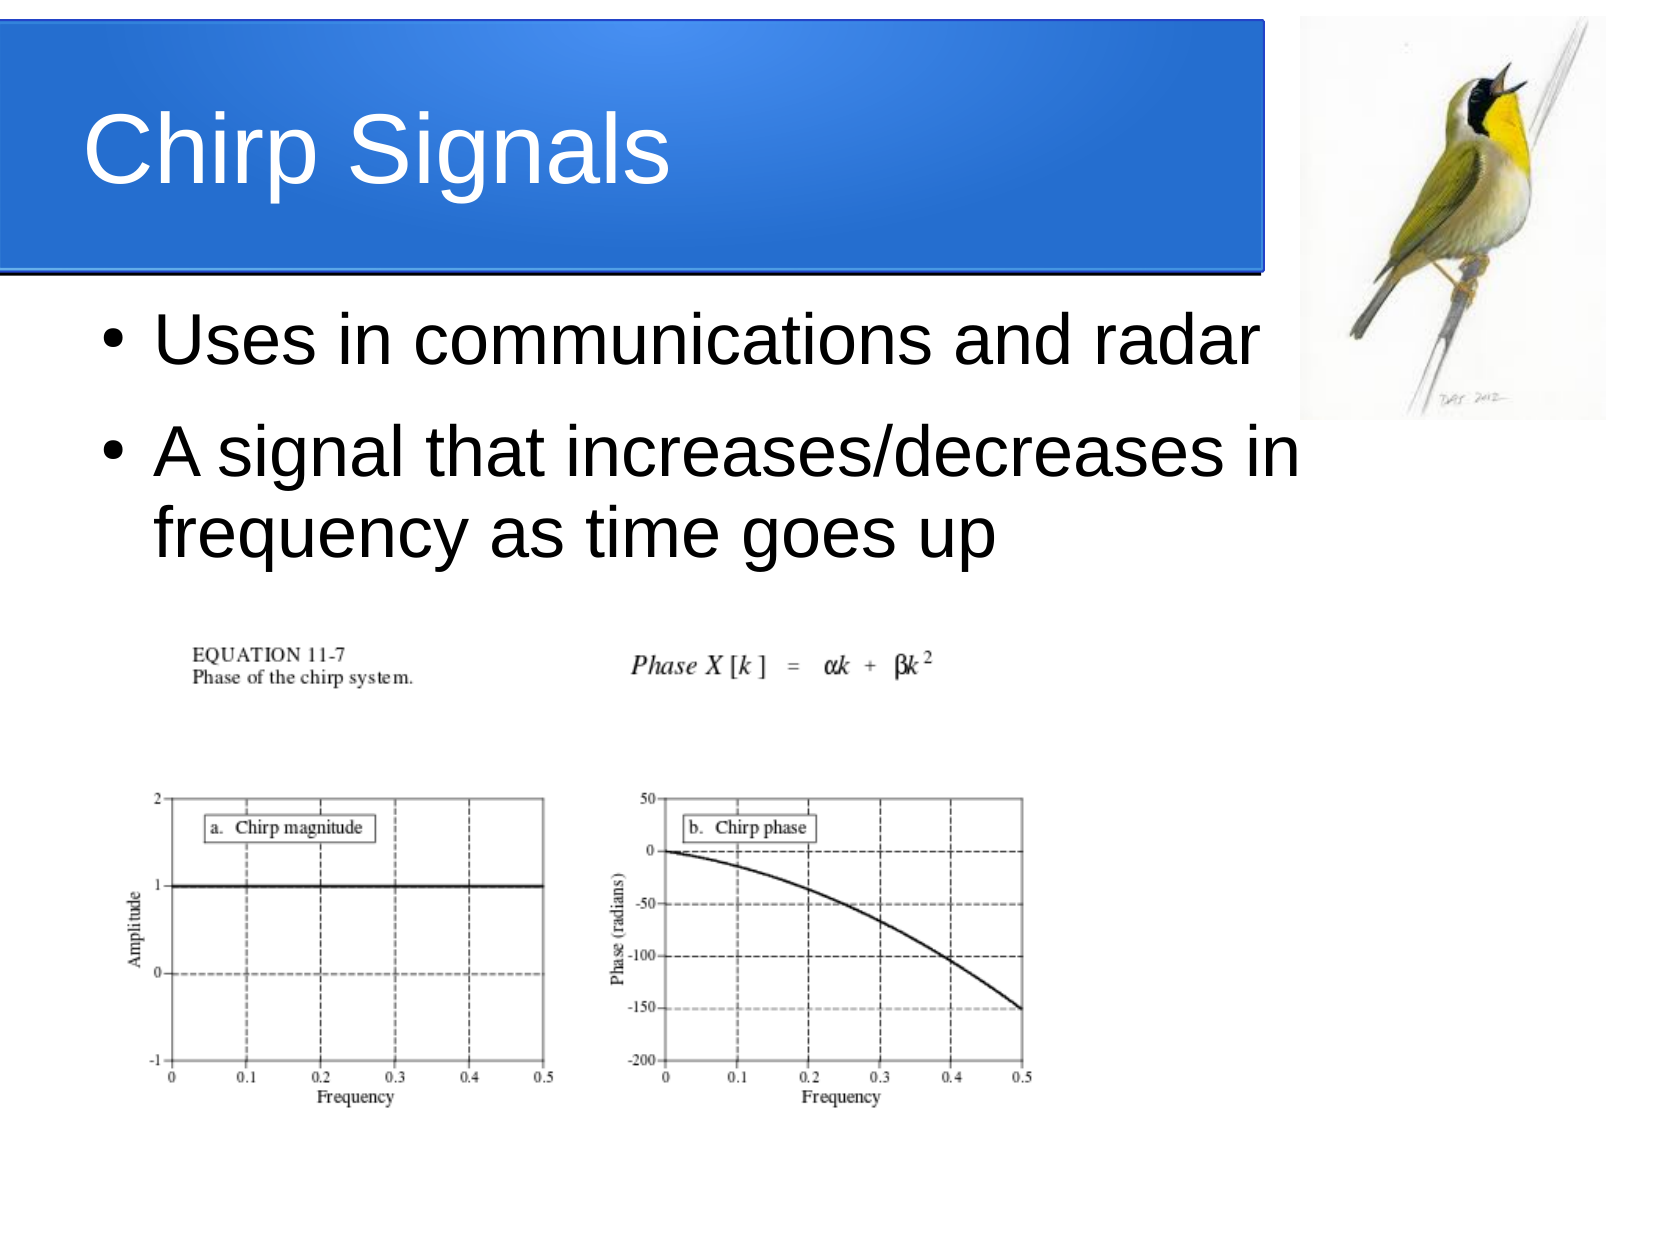

# Chirp Signals
Uses in communications and radar
A signal that increases/decreases in frequency as time goes up